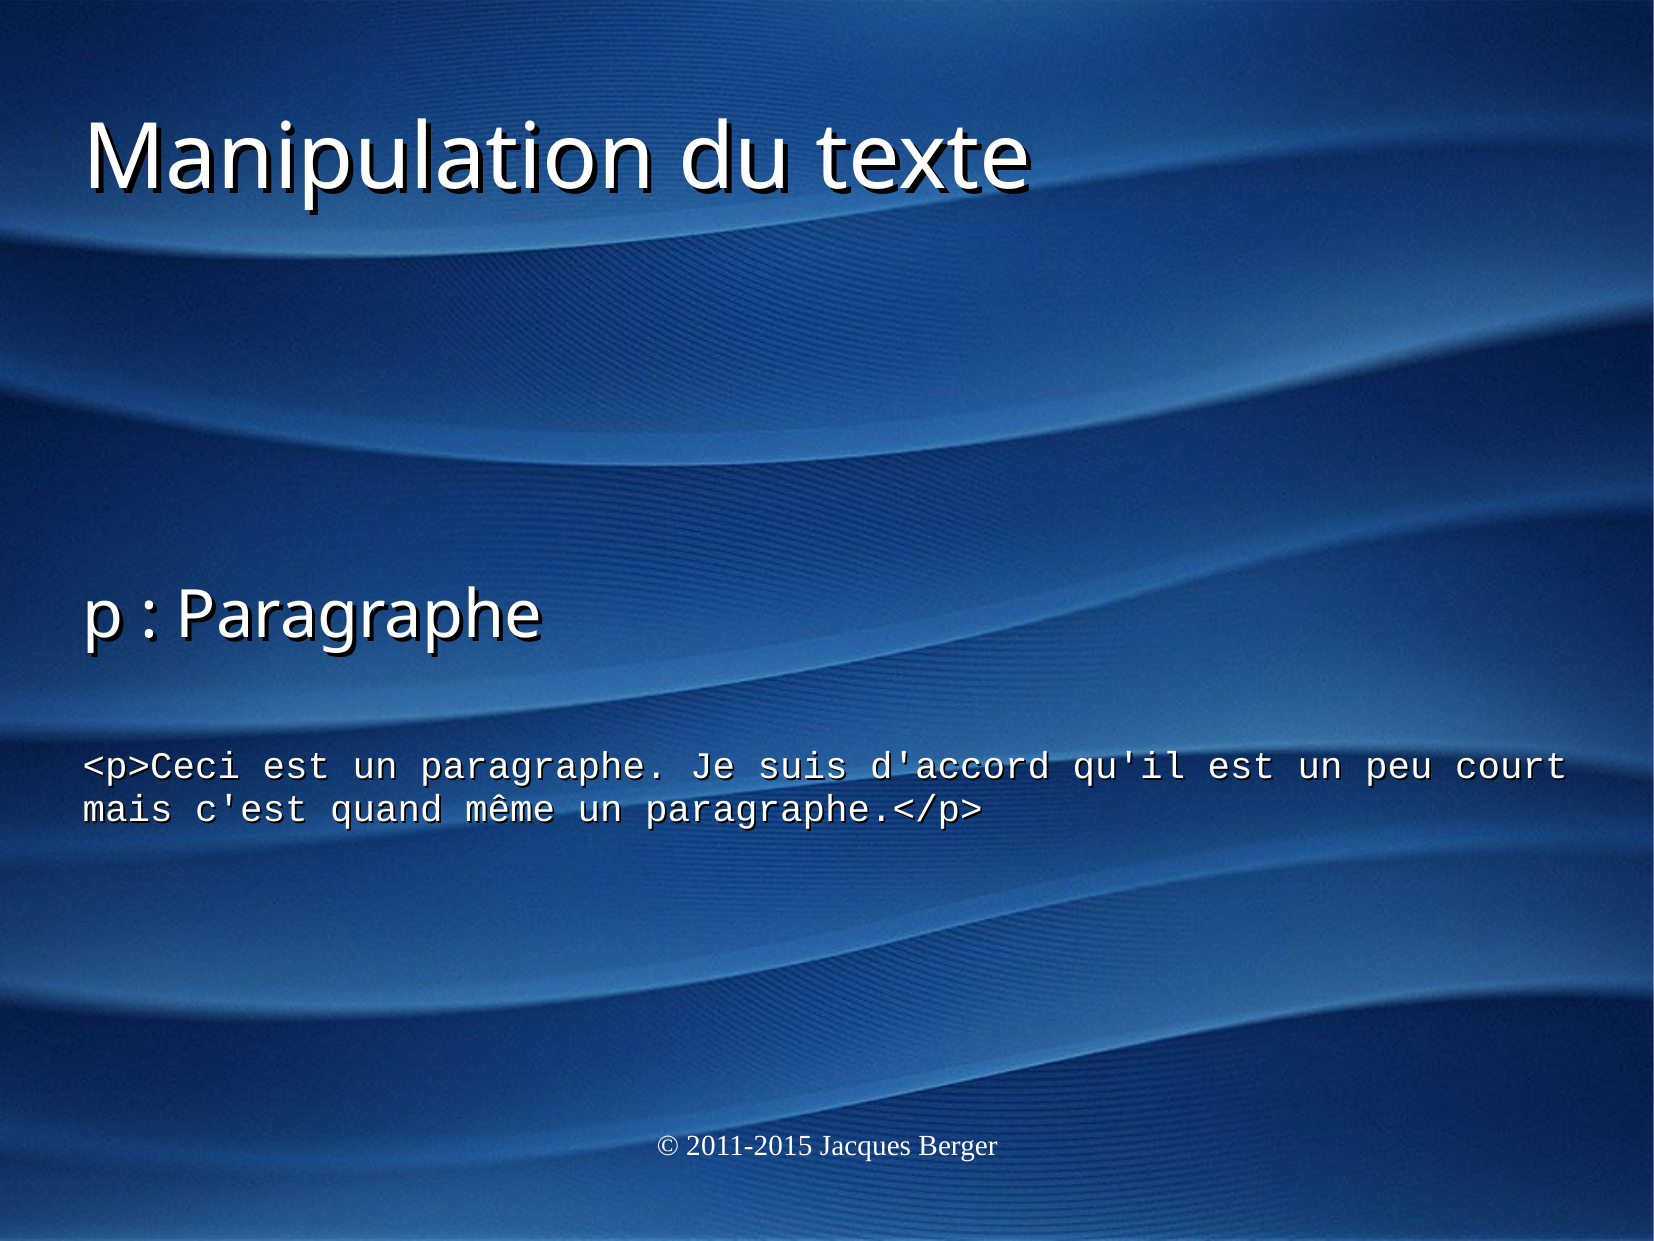

# Manipulation du texte
p : Paragraphe
<p>Ceci est un paragraphe. Je suis d'accord qu'il est un peu court mais c'est quand même un paragraphe.</p>
© 2011-2015 Jacques Berger